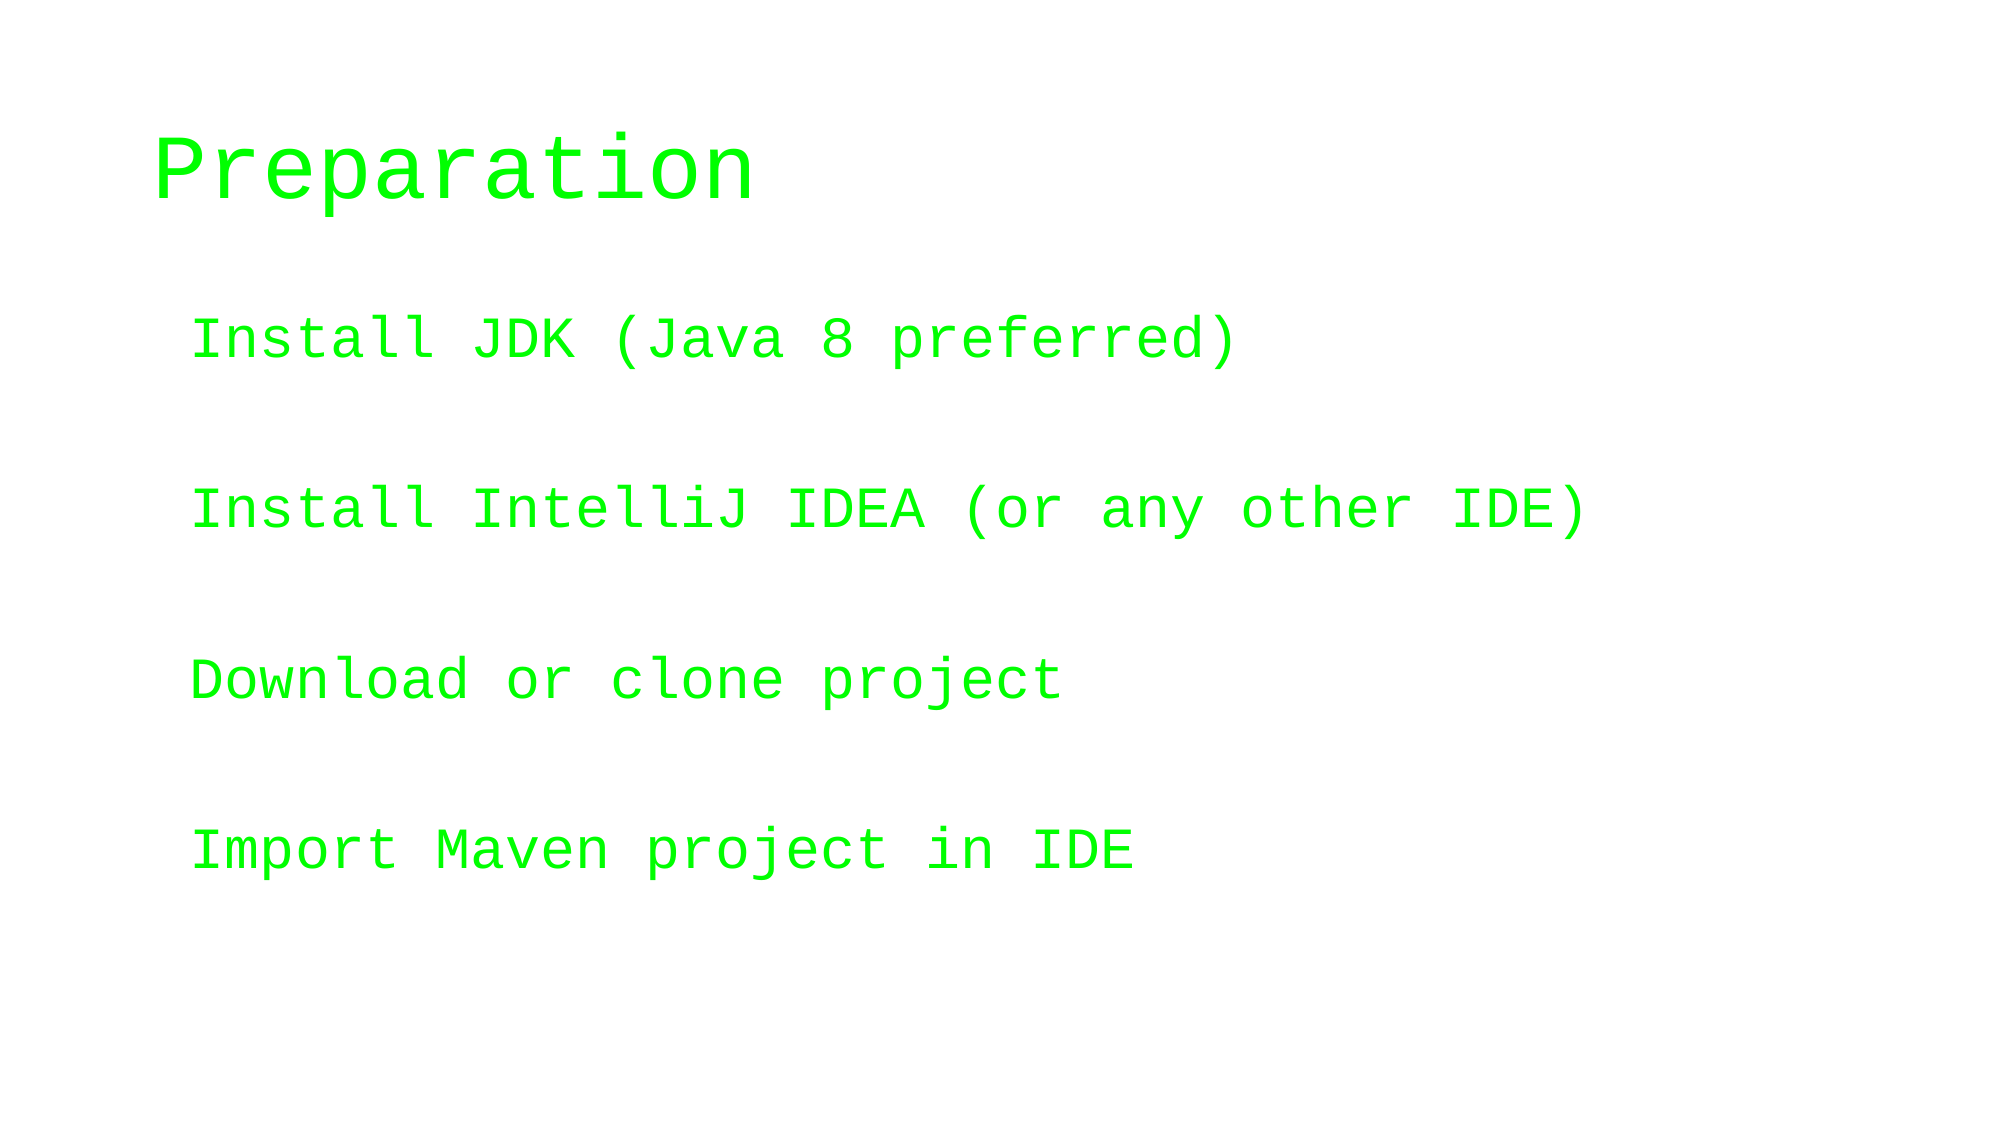

# Preparation
Install JDK (Java 8 preferred)
Install IntelliJ IDEA (or any other IDE)
Download or clone project
Import Maven project in IDE